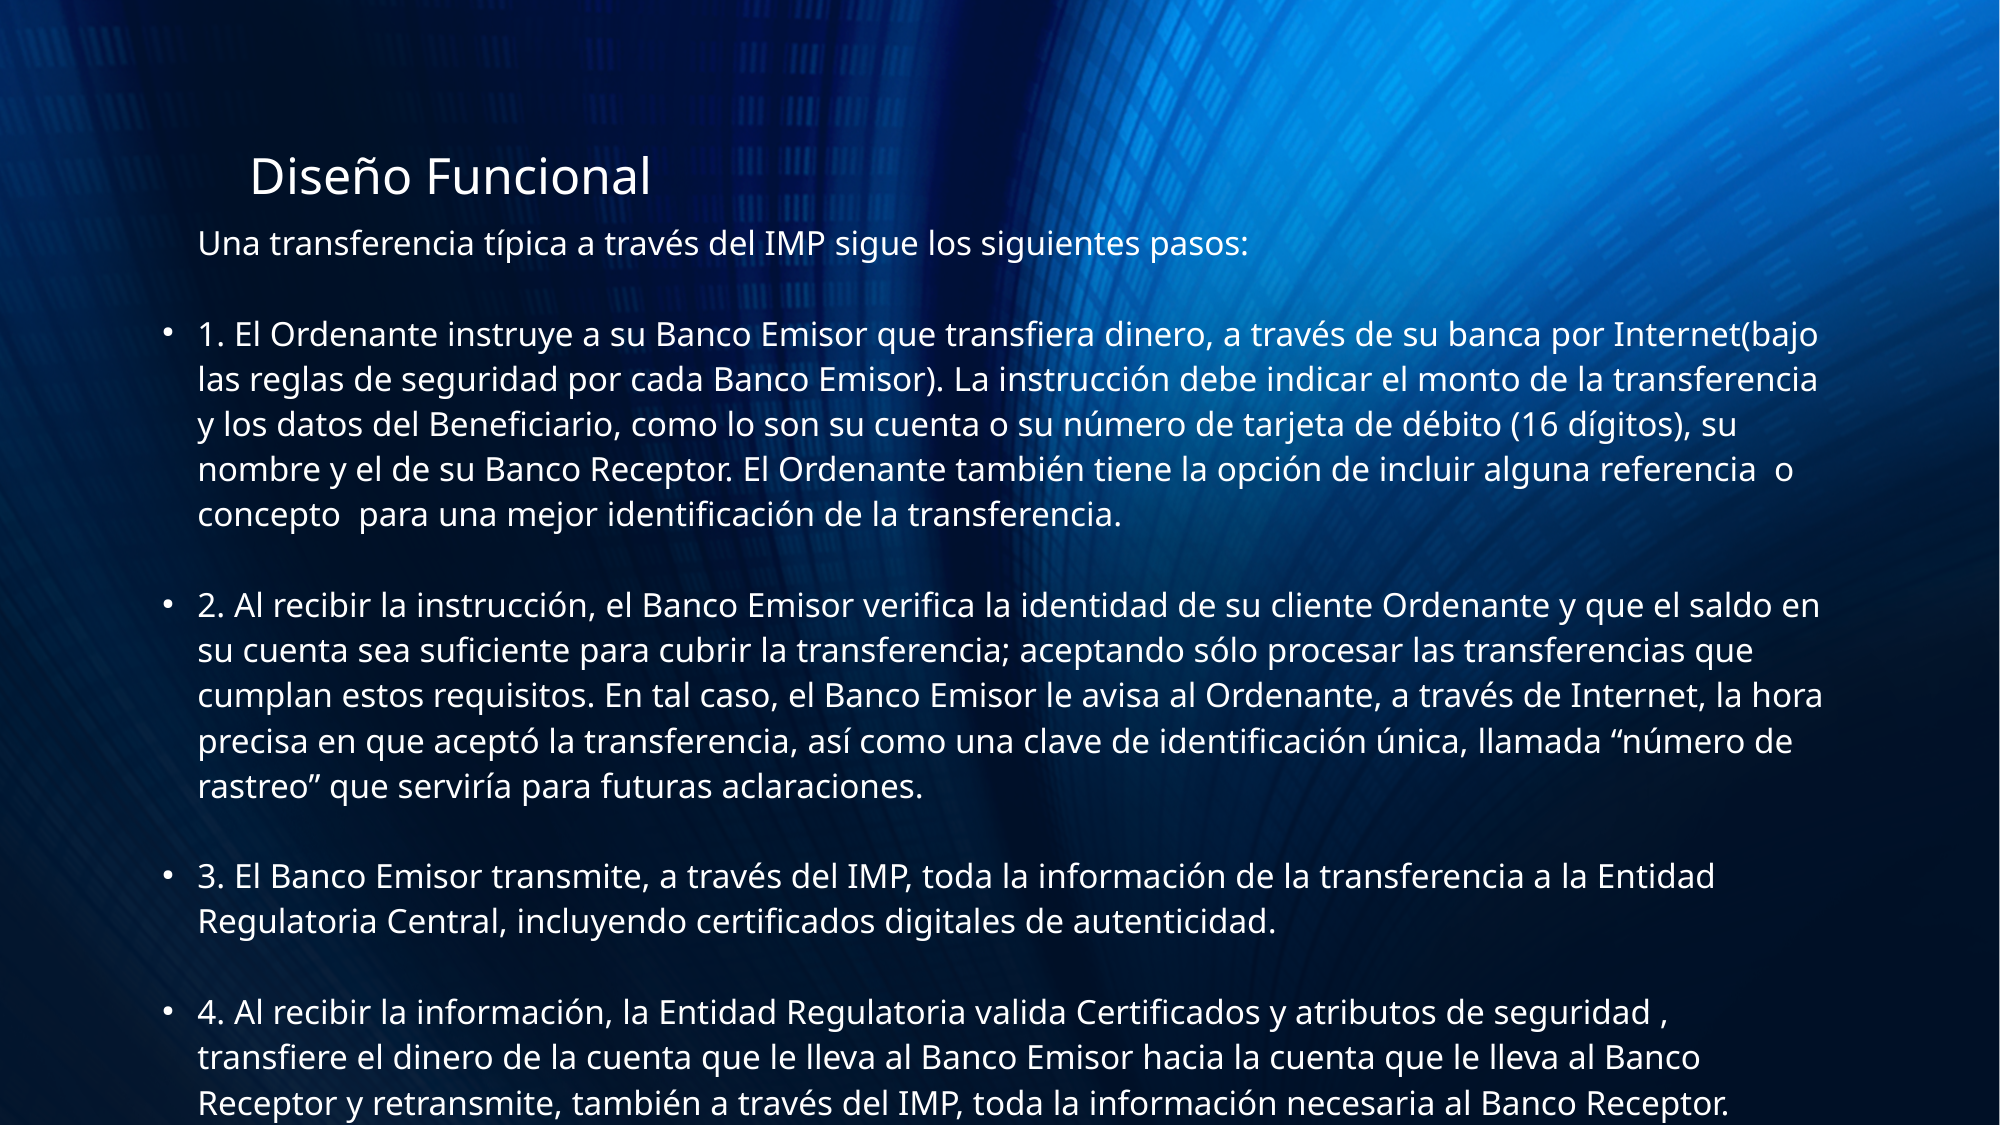

Diseño Funcional
Una transferencia típica a través del IMP sigue los siguientes pasos:
1. El Ordenante instruye a su Banco Emisor que transfiera dinero, a través de su banca por Internet(bajo las reglas de seguridad por cada Banco Emisor). La instrucción debe indicar el monto de la transferencia y los datos del Beneficiario, como lo son su cuenta o su número de tarjeta de débito (16 dígitos), su nombre y el de su Banco Receptor. El Ordenante también tiene la opción de incluir alguna referencia o concepto para una mejor identificación de la transferencia.
2. Al recibir la instrucción, el Banco Emisor verifica la identidad de su cliente Ordenante y que el saldo en su cuenta sea suficiente para cubrir la transferencia; aceptando sólo procesar las transferencias que cumplan estos requisitos. En tal caso, el Banco Emisor le avisa al Ordenante, a través de Internet, la hora precisa en que aceptó la transferencia, así como una clave de identificación única, llamada “número de rastreo” que serviría para futuras aclaraciones.
3. El Banco Emisor transmite, a través del IMP, toda la información de la transferencia a la Entidad Regulatoria Central, incluyendo certificados digitales de autenticidad.
4. Al recibir la información, la Entidad Regulatoria valida Certificados y atributos de seguridad , transfiere el dinero de la cuenta que le lleva al Banco Emisor hacia la cuenta que le lleva al Banco Receptor y retransmite, también a través del IMP, toda la información necesaria al Banco Receptor.
5. De esta manera el Banco Receptor cuenta con la información necesaria y los recursos para depositarlos a favor del Beneficiario.
#